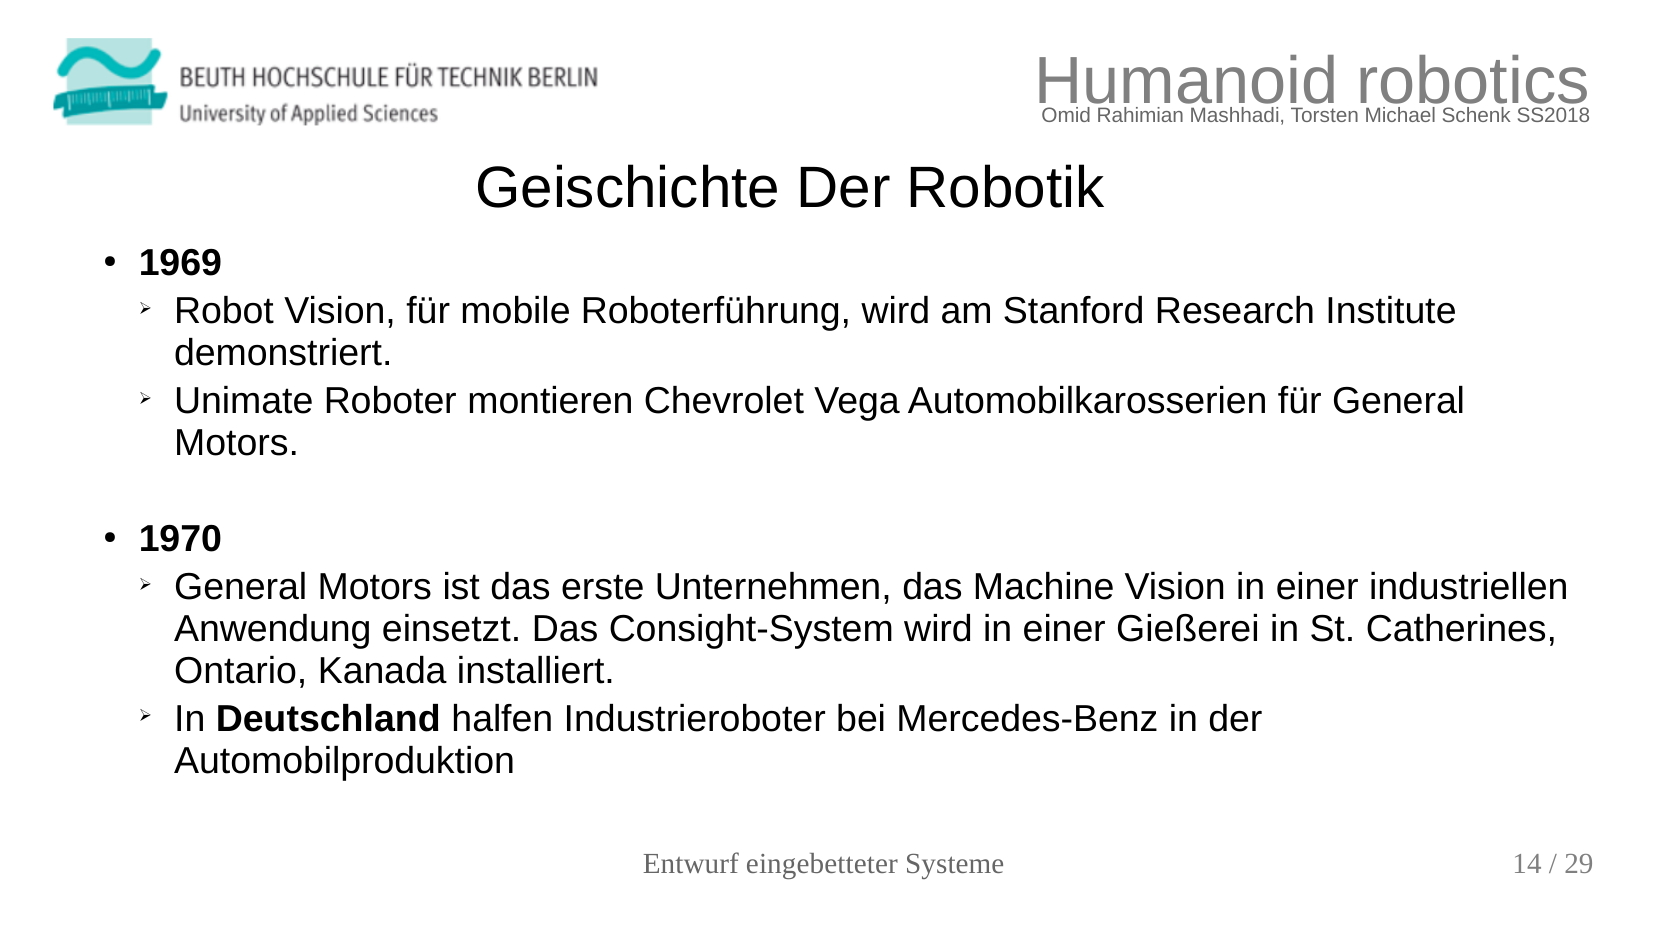

#
Humanoid robotics
Omid Rahimian Mashhadi, Torsten Michael Schenk SS2018
Geischichte Der Robotik
1969
Robot Vision, für mobile Roboterführung, wird am Stanford Research Institute demonstriert.
Unimate Roboter montieren Chevrolet Vega Automobilkarosserien für General Motors.
1970
General Motors ist das erste Unternehmen, das Machine Vision in einer industriellen Anwendung einsetzt. Das Consight-System wird in einer Gießerei in St. Catherines, Ontario, Kanada installiert.
In Deutschland halfen Industrieroboter bei Mercedes-Benz in der Automobilproduktion
 / 29
Entwurf eingebetteter Systeme
14